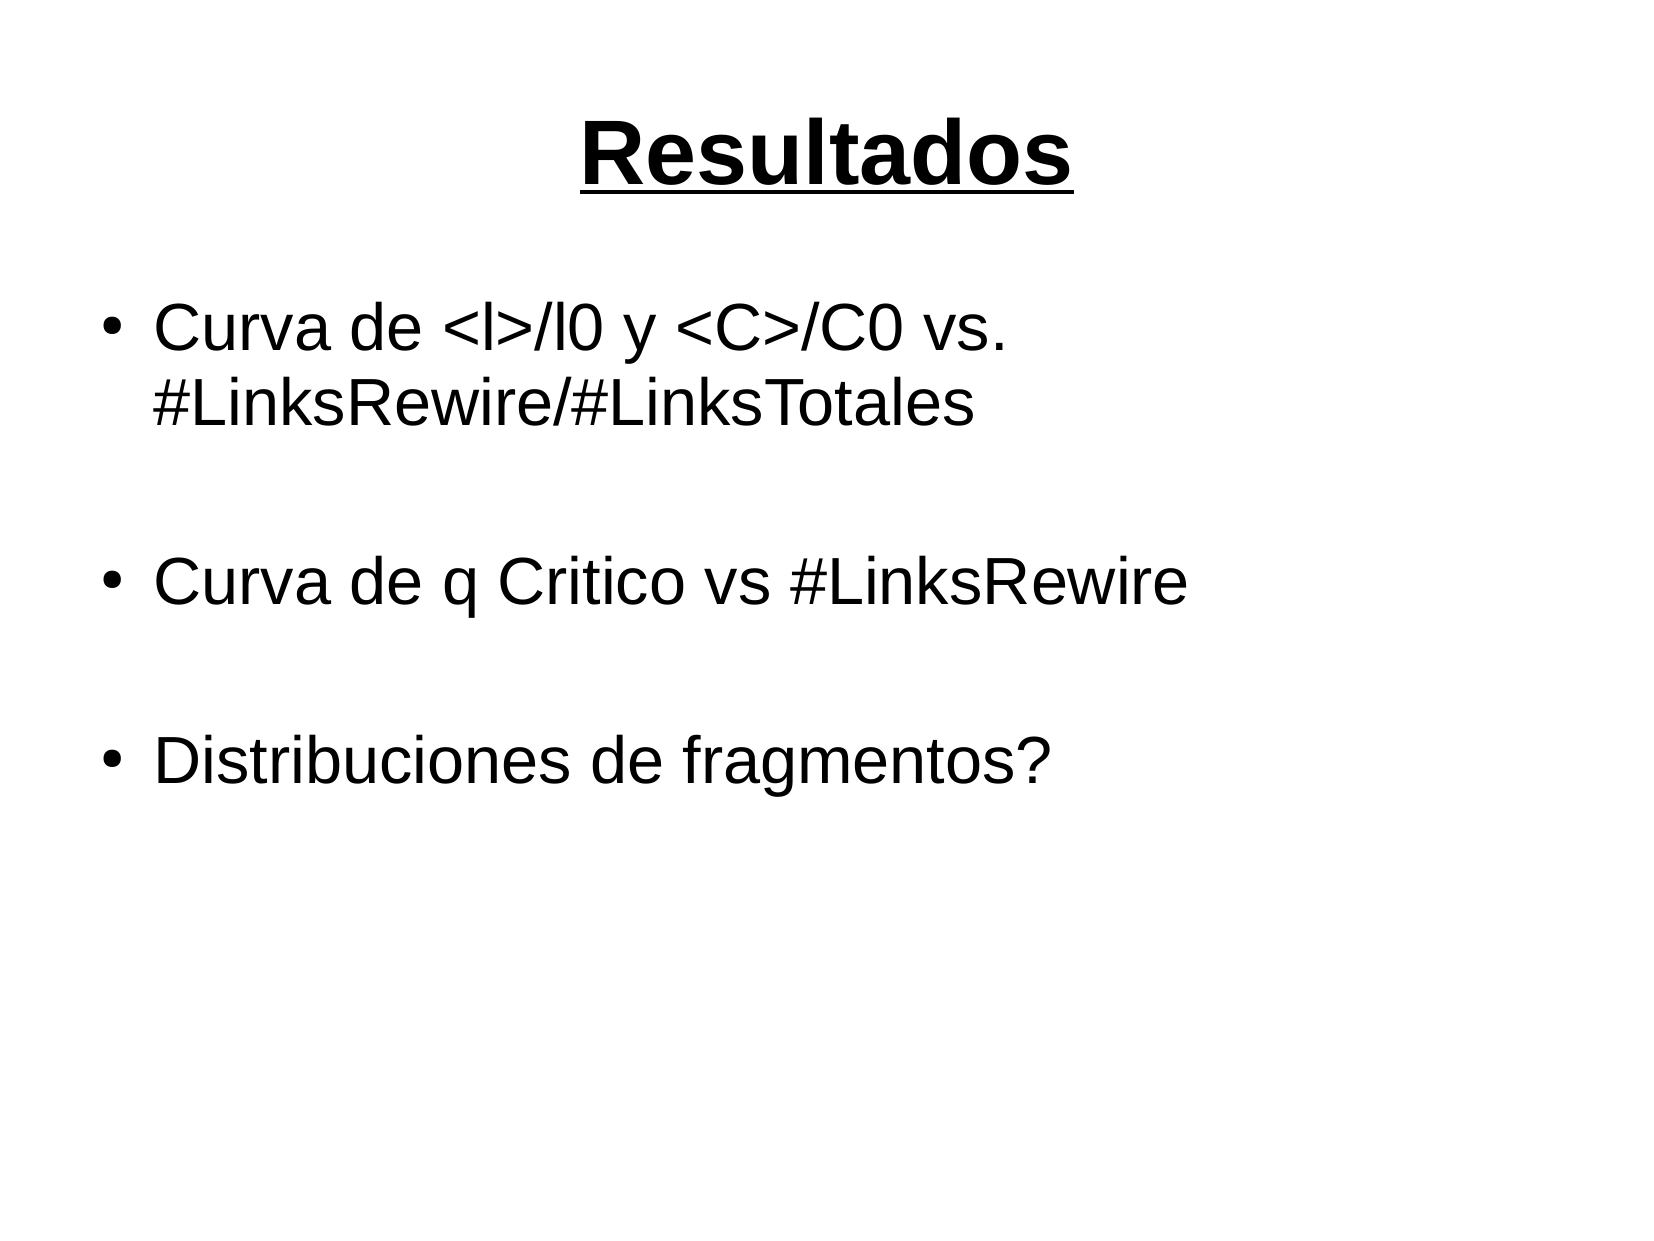

# Resultados
Curva de <l>/l0 y <C>/C0 vs. #LinksRewire/#LinksTotales
Curva de q Critico vs #LinksRewire
Distribuciones de fragmentos?